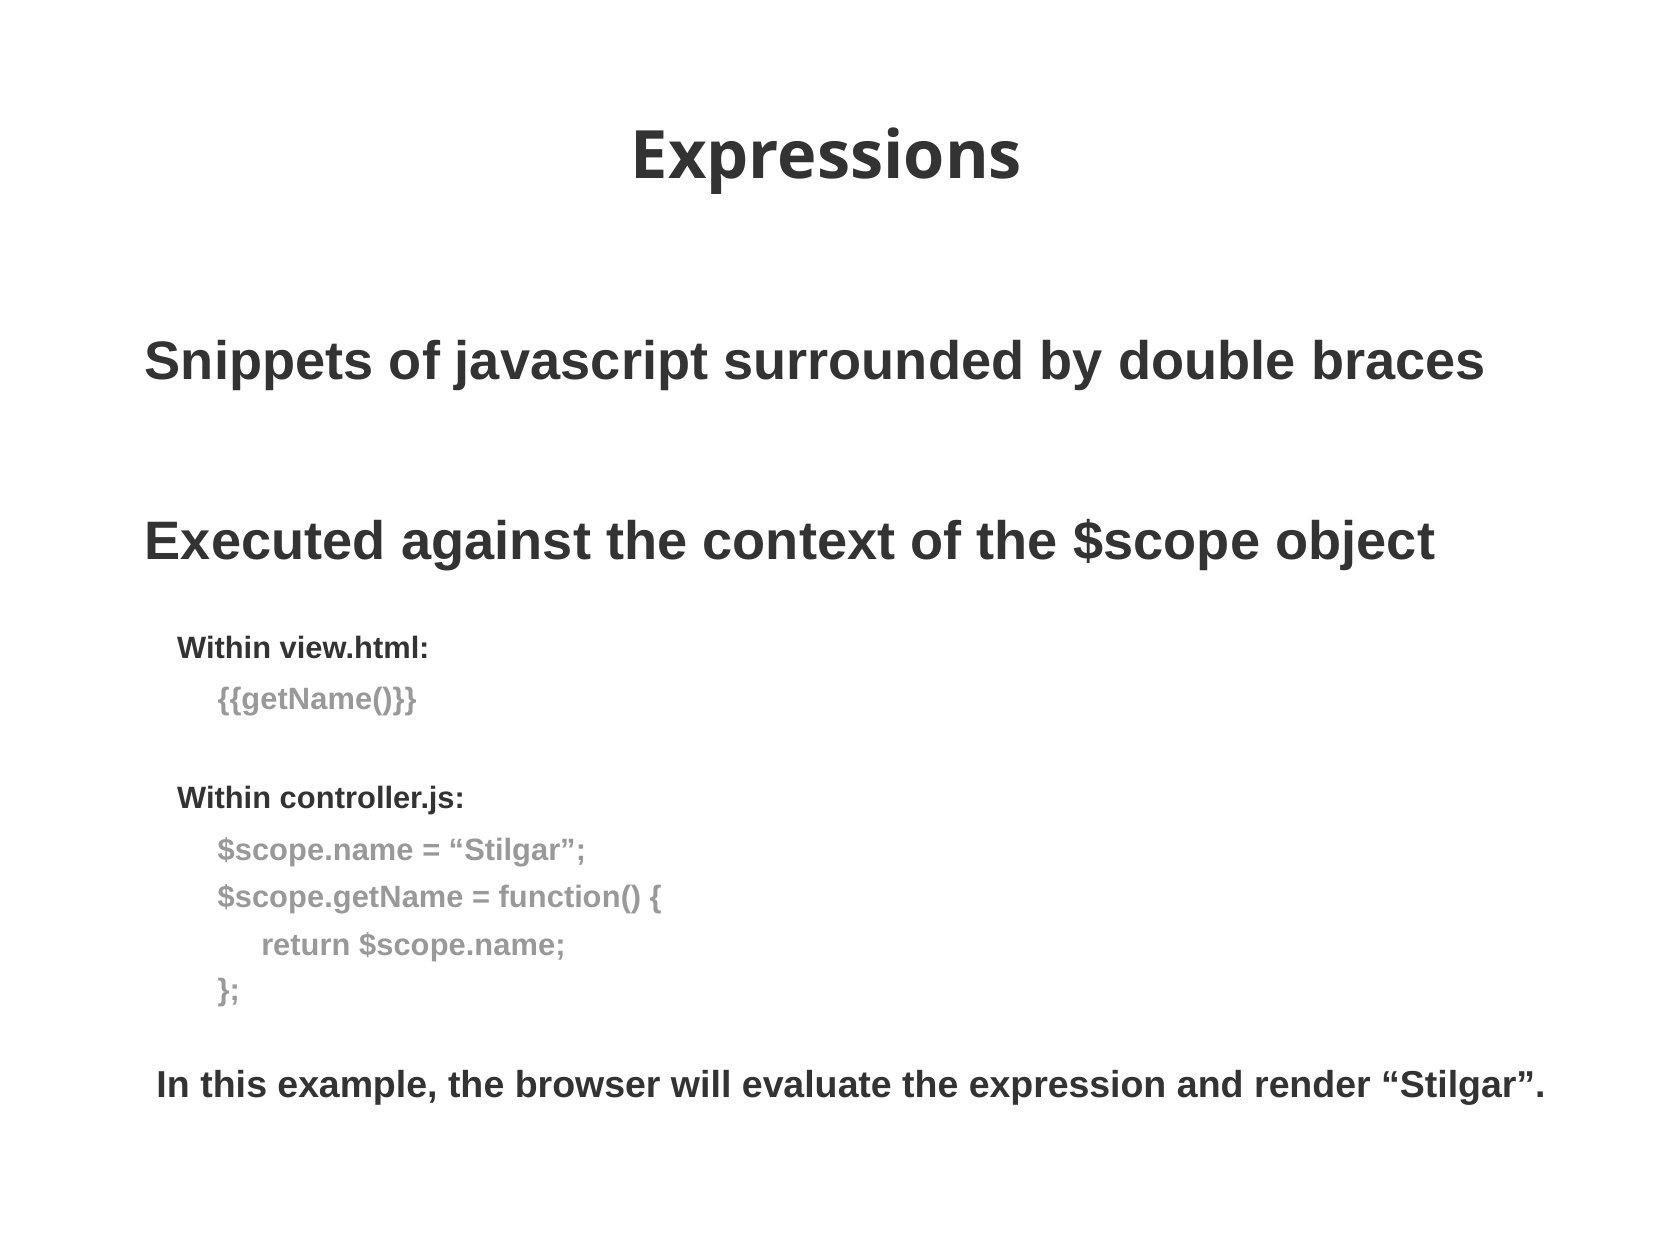

# Expressions
Snippets of javascript surrounded by double braces
Executed against the context of the $scope object
Within view.html:
{{getName()}}
Within controller.js:
$scope.name = “Stilgar”;
$scope.getName = function() {
return $scope.name;
};
In this example, the browser will evaluate the expression and render “Stilgar”.